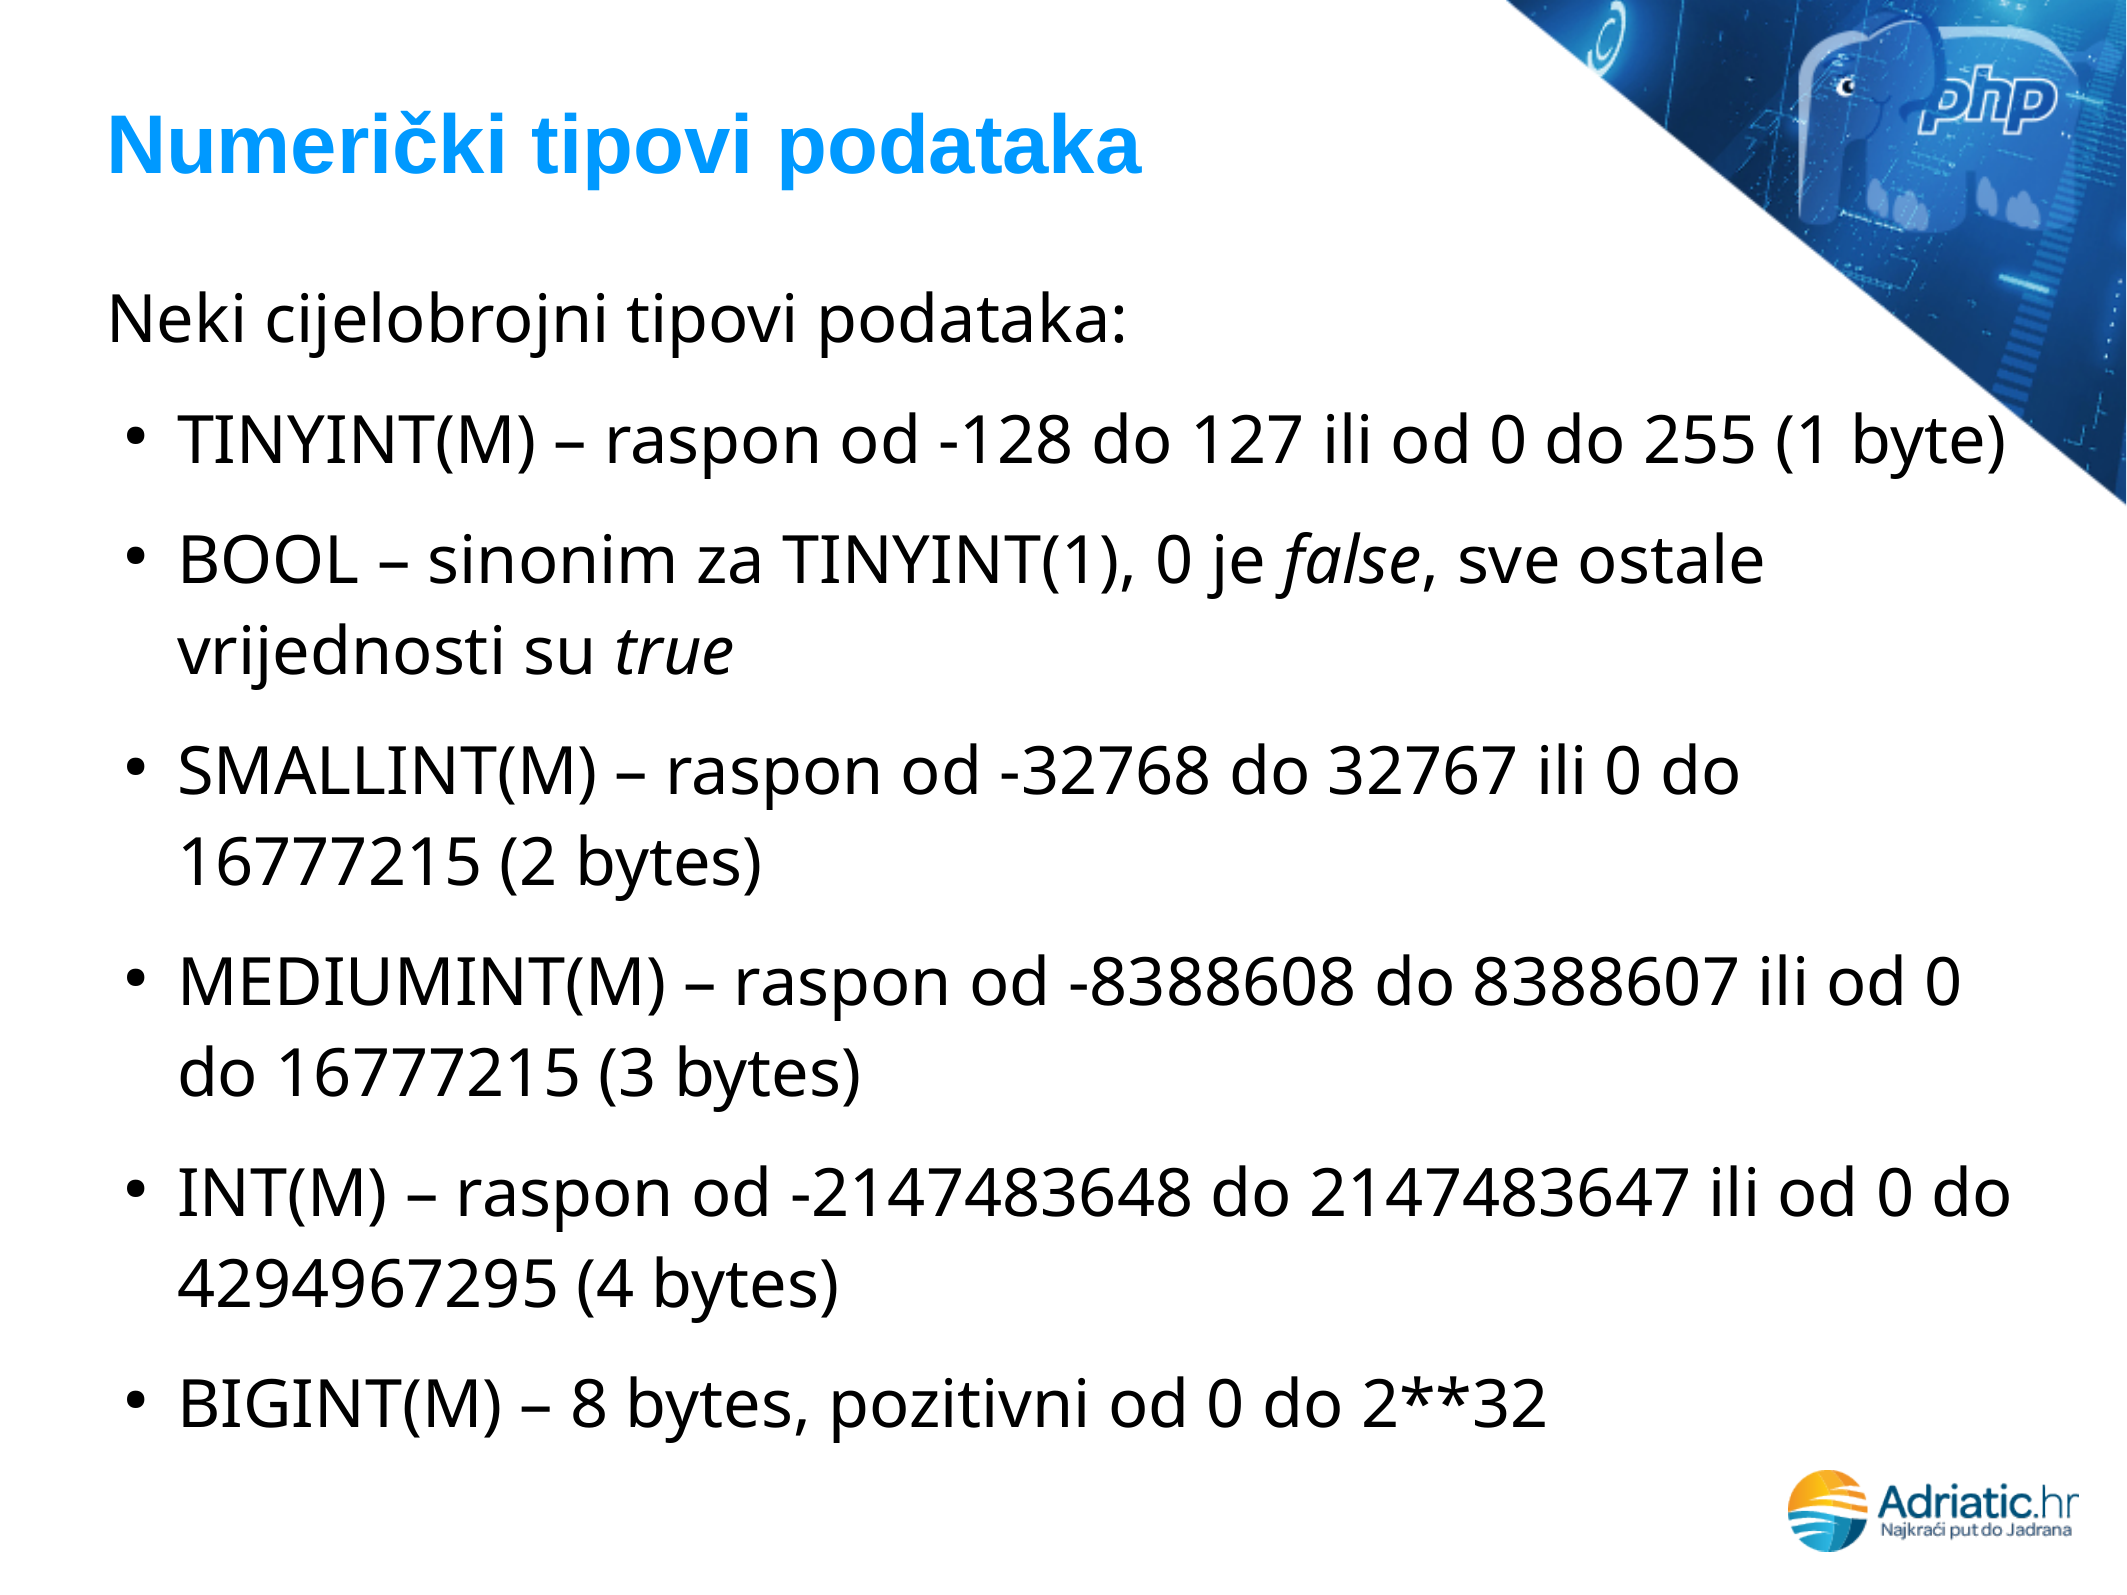

# Numerički tipovi podataka
Neki cijelobrojni tipovi podataka:
TINYINT(M) – raspon od -128 do 127 ili od 0 do 255 (1 byte)
BOOL – sinonim za TINYINT(1), 0 je false, sve ostale vrijednosti su true
SMALLINT(M) – raspon od -32768 do 32767 ili 0 do 16777215 (2 bytes)
MEDIUMINT(M) – raspon od -8388608 do 8388607 ili od 0 do 16777215 (3 bytes)
INT(M) – raspon od -2147483648 do 2147483647 ili od 0 do 4294967295 (4 bytes)
BIGINT(M) – 8 bytes, pozitivni od 0 do 2**32